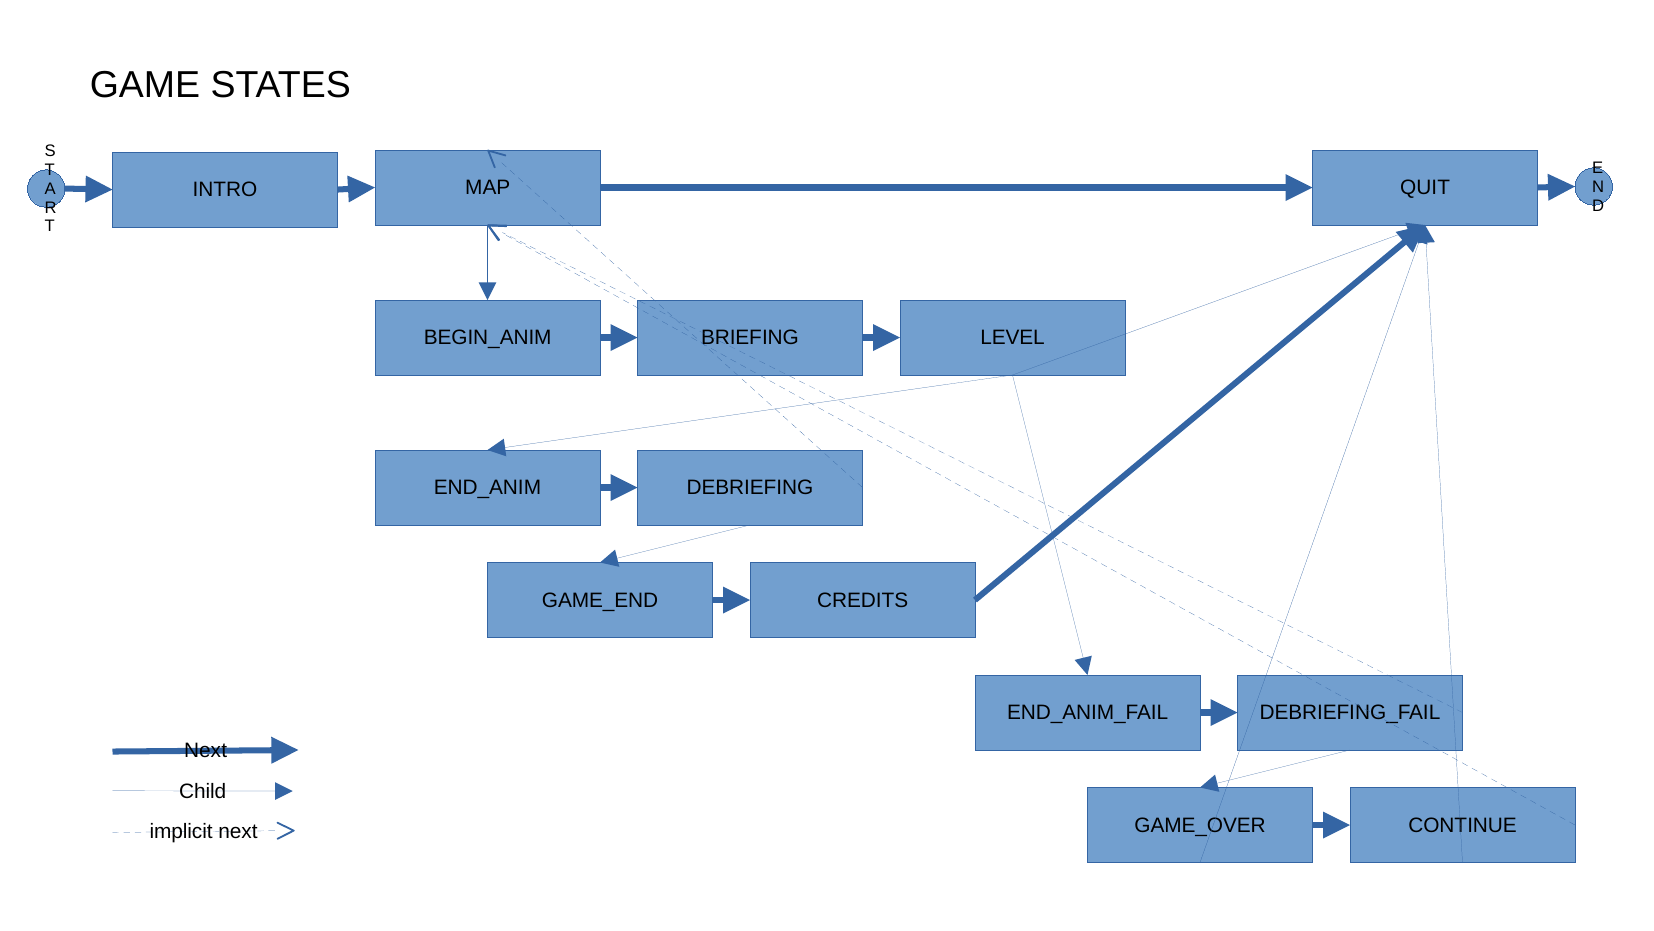

GAME STATES
MAP
QUIT
INTRO
END
START
BEGIN_ANIM
BRIEFING
LEVEL
END_ANIM
DEBRIEFING
GAME_END
CREDITS
END_ANIM_FAIL
DEBRIEFING_FAIL
GAME_OVER
CONTINUE